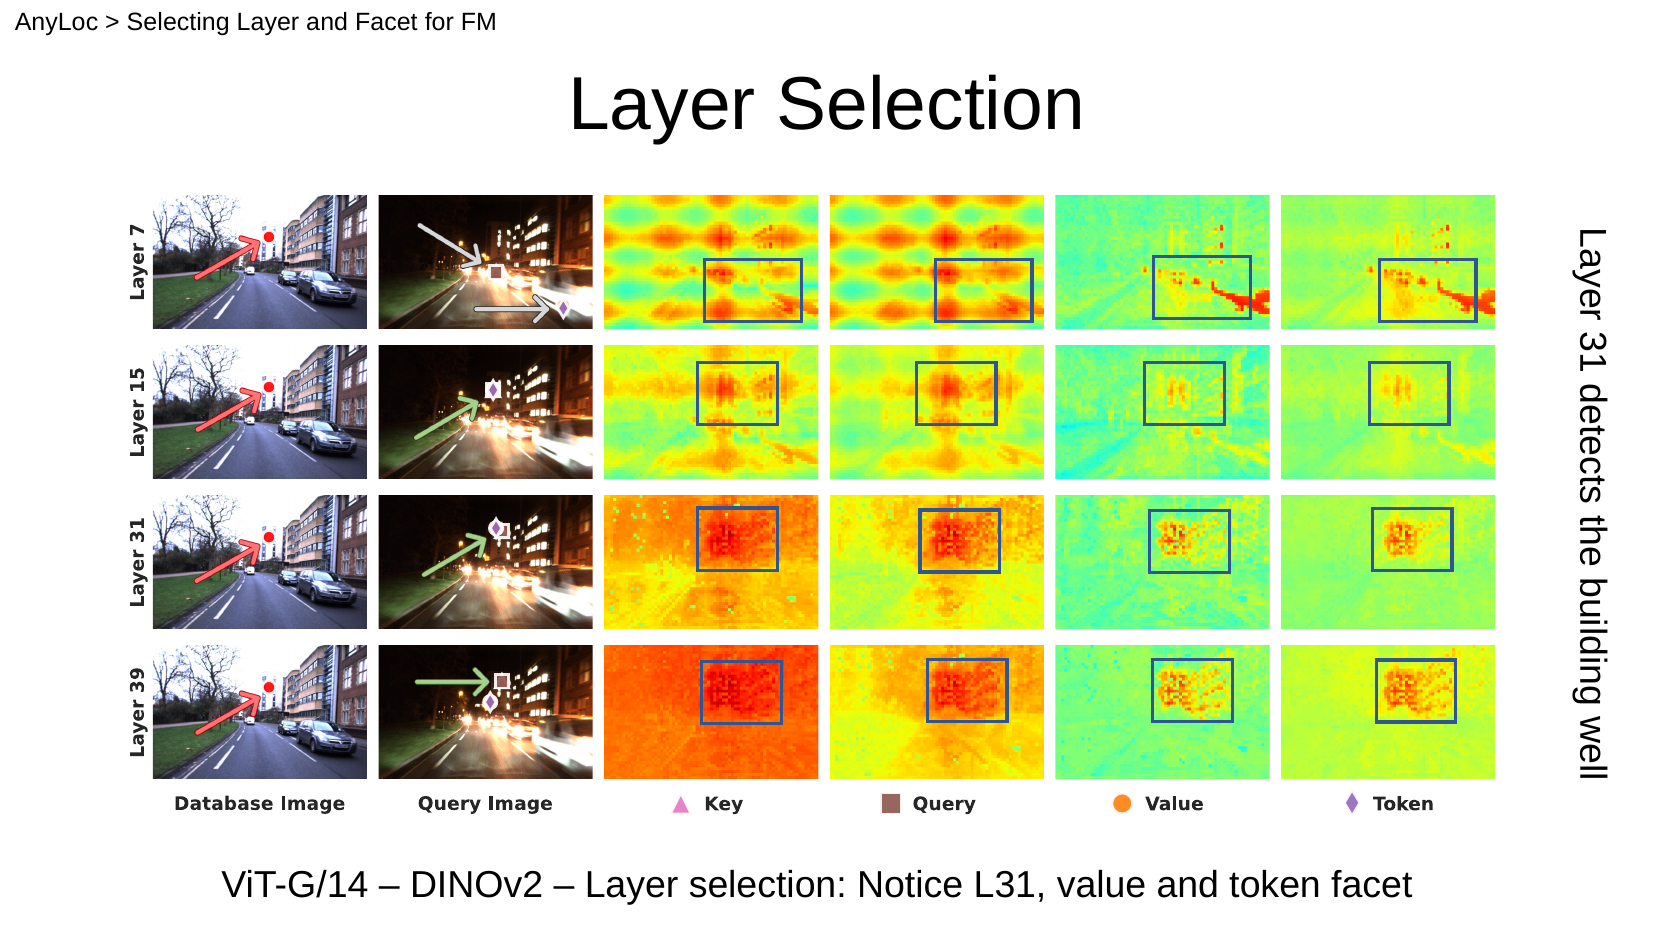

AnyLoc > Selecting Layer and Facet for FM
# Layer Selection
Layer 31 detects the building well
ViT-G/14 – DINOv2 – Layer selection: Notice L31, value and token facet